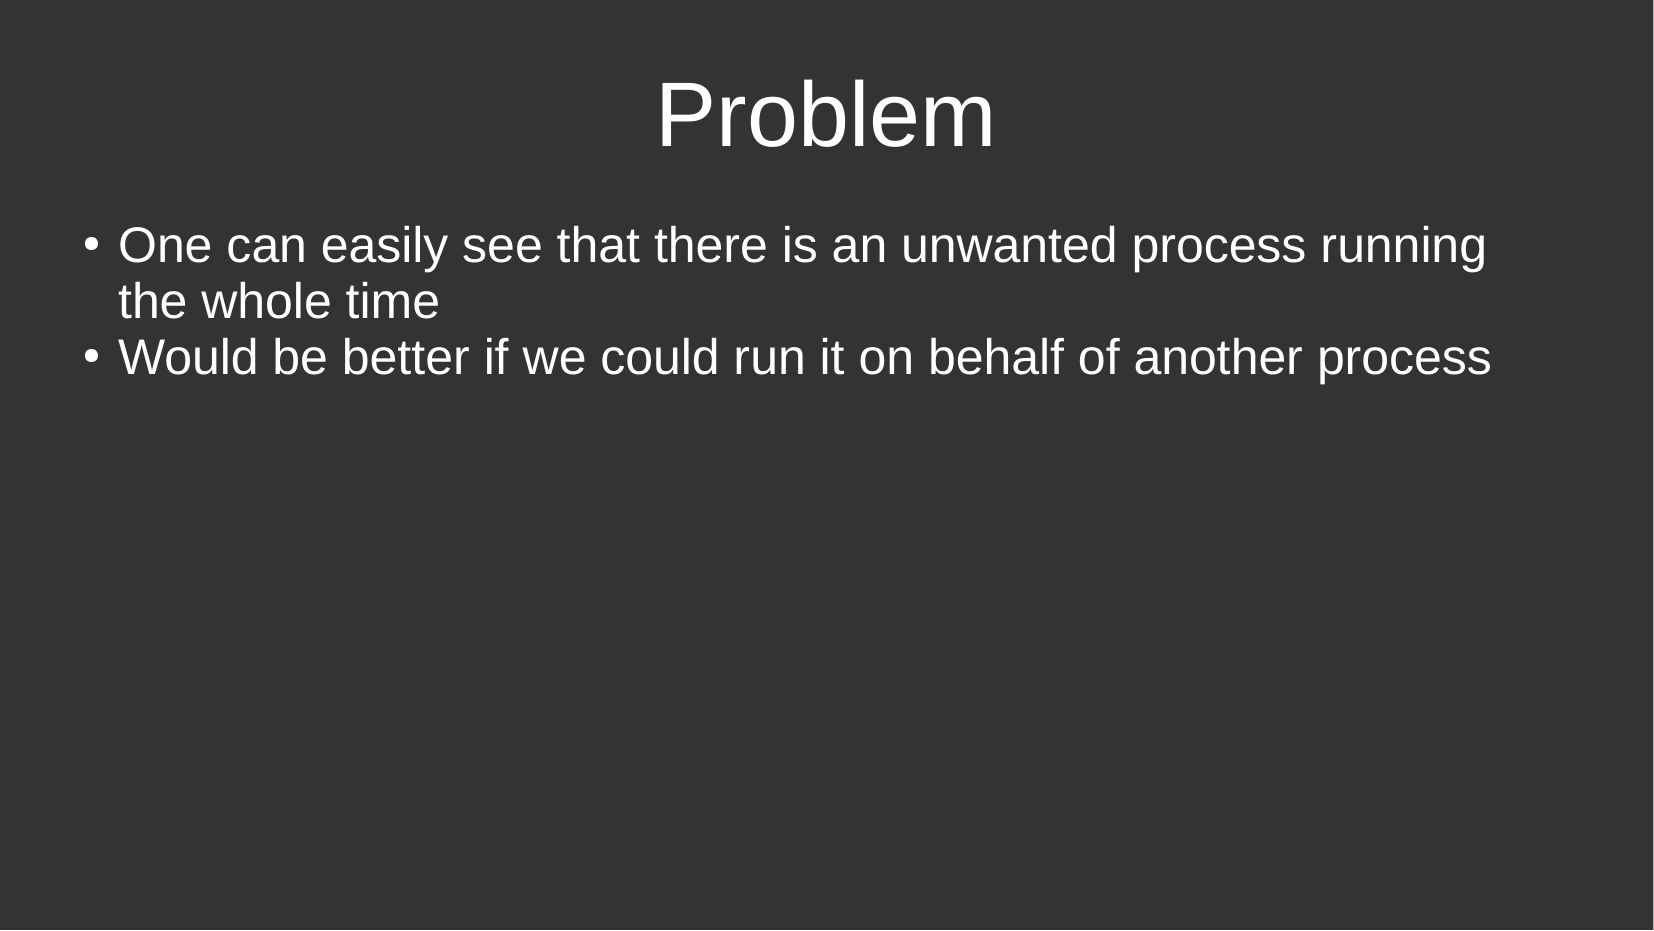

# Problem
One can easily see that there is an unwanted process running the whole time
Would be better if we could run it on behalf of another process